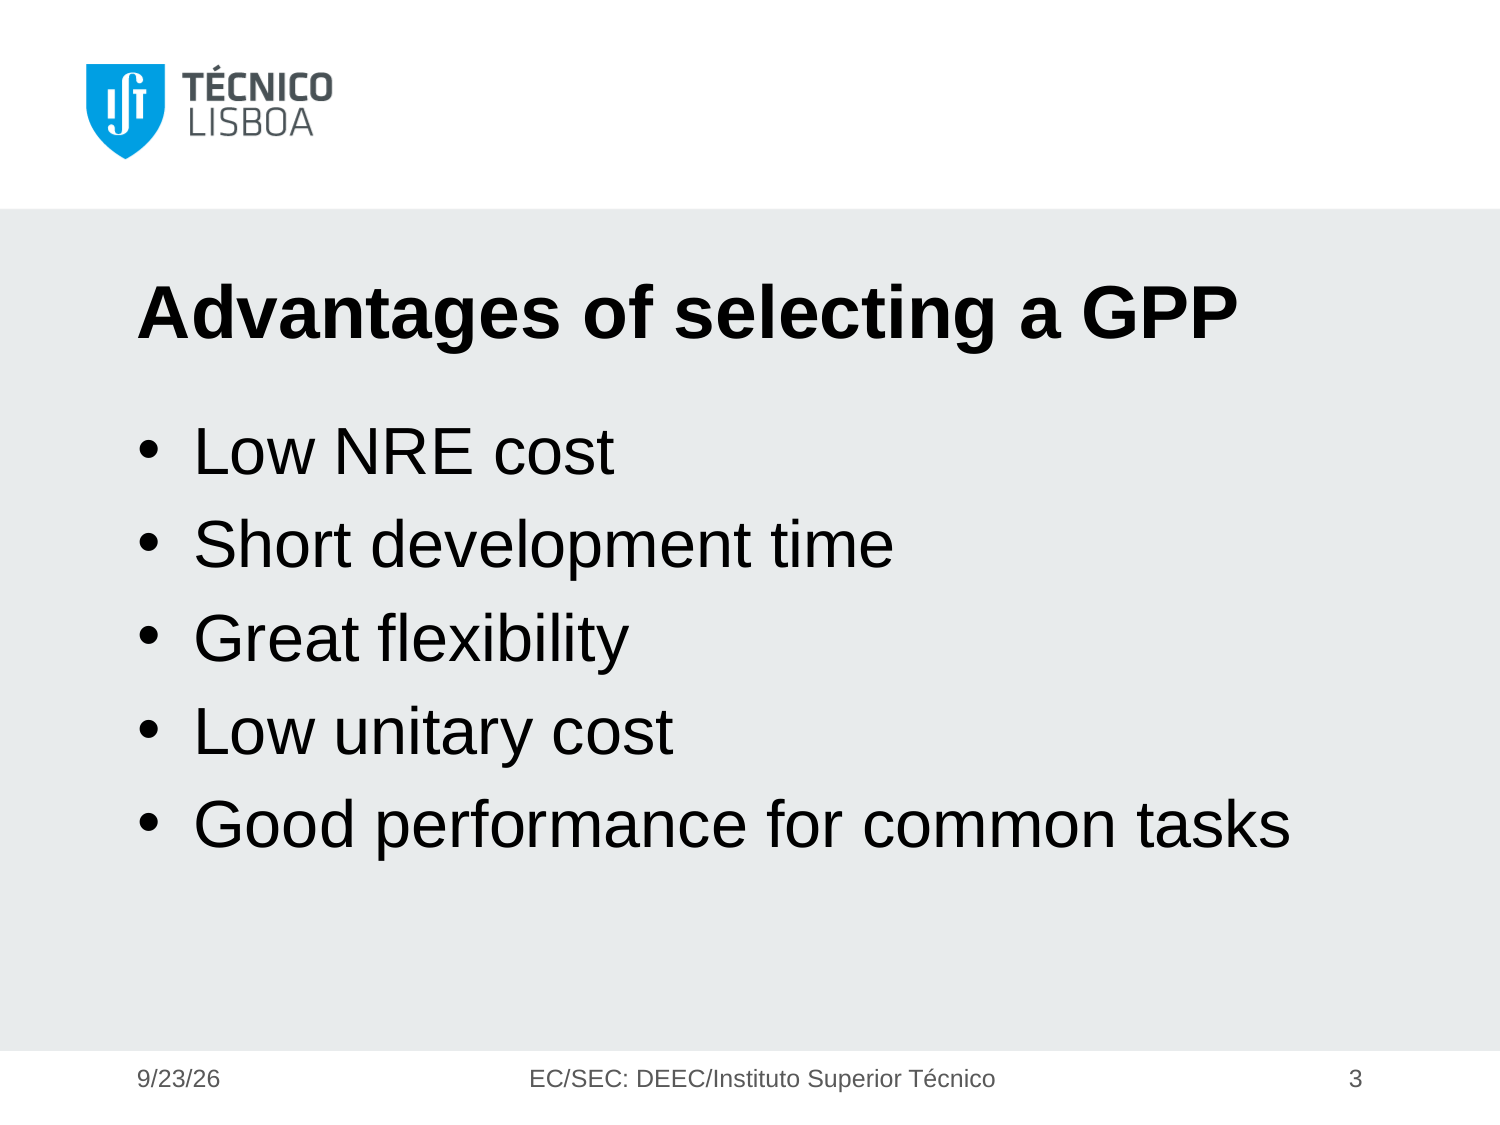

# Advantages of selecting a GPP
Low NRE cost
Short development time
Great flexibility
Low unitary cost
Good performance for common tasks
EC/SEC: DEEC/Instituto Superior Técnico